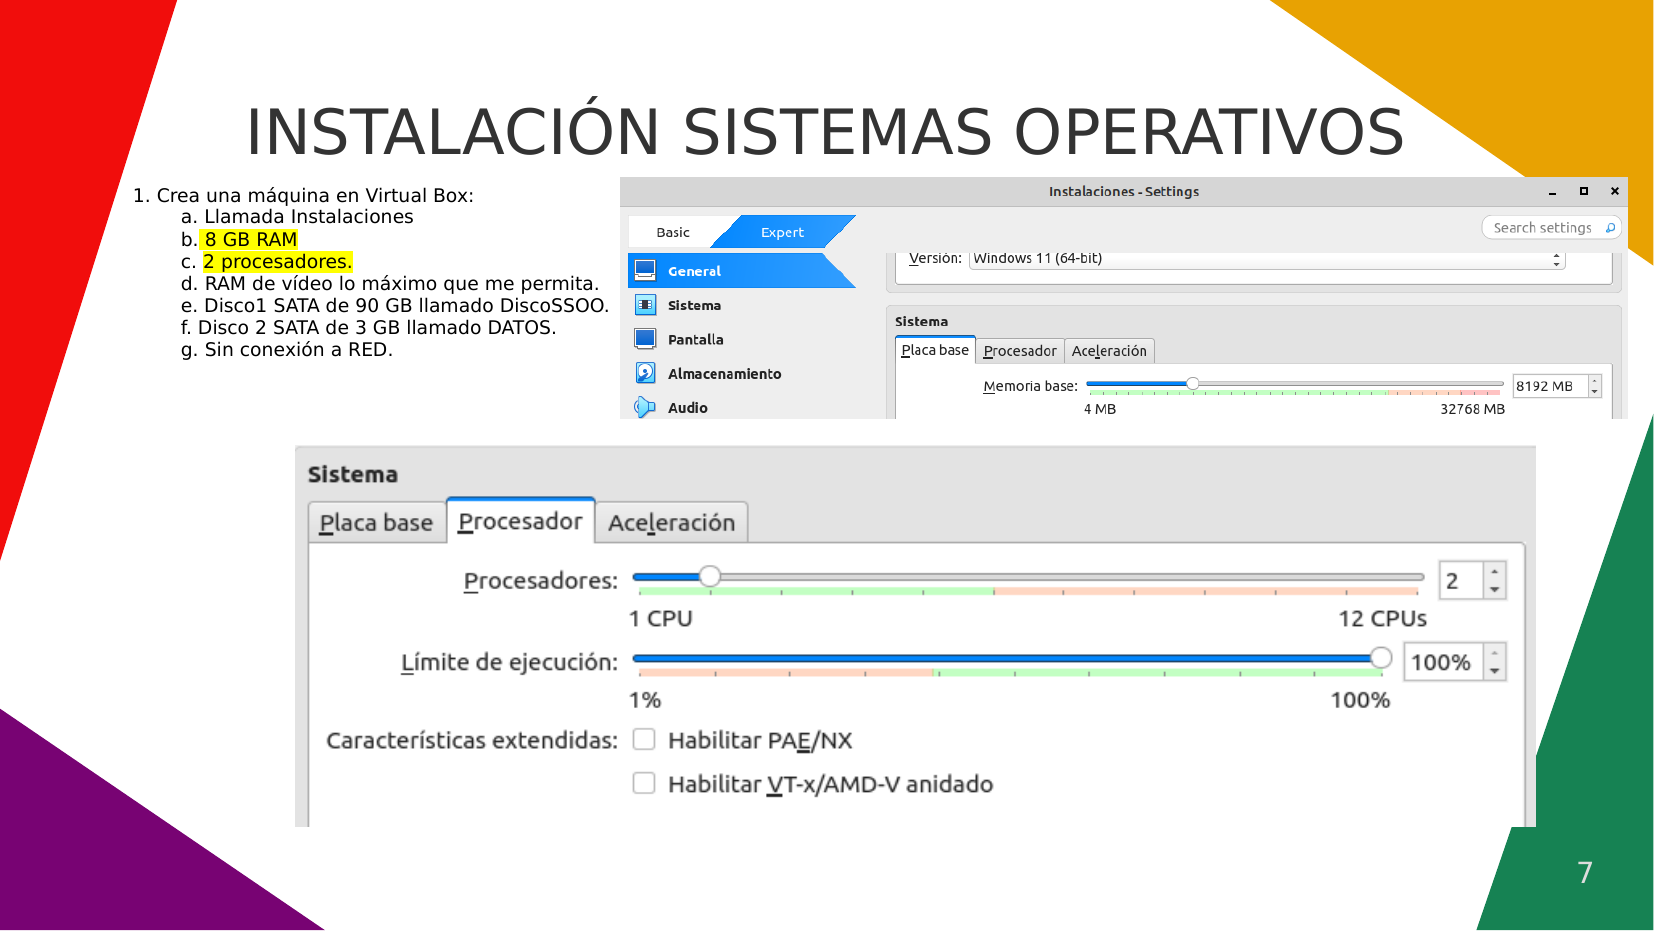

# INSTALACIÓN SISTEMAS OPERATIVOS
1. Crea una máquina en Virtual Box:
 a. Llamada Instalaciones
 b. 8 GB RAM
 c. 2 procesadores.
 d. RAM de vídeo lo máximo que me permita.
 e. Disco1 SATA de 90 GB llamado DiscoSSOO.
 f. Disco 2 SATA de 3 GB llamado DATOS.
 g. Sin conexión a RED.
7